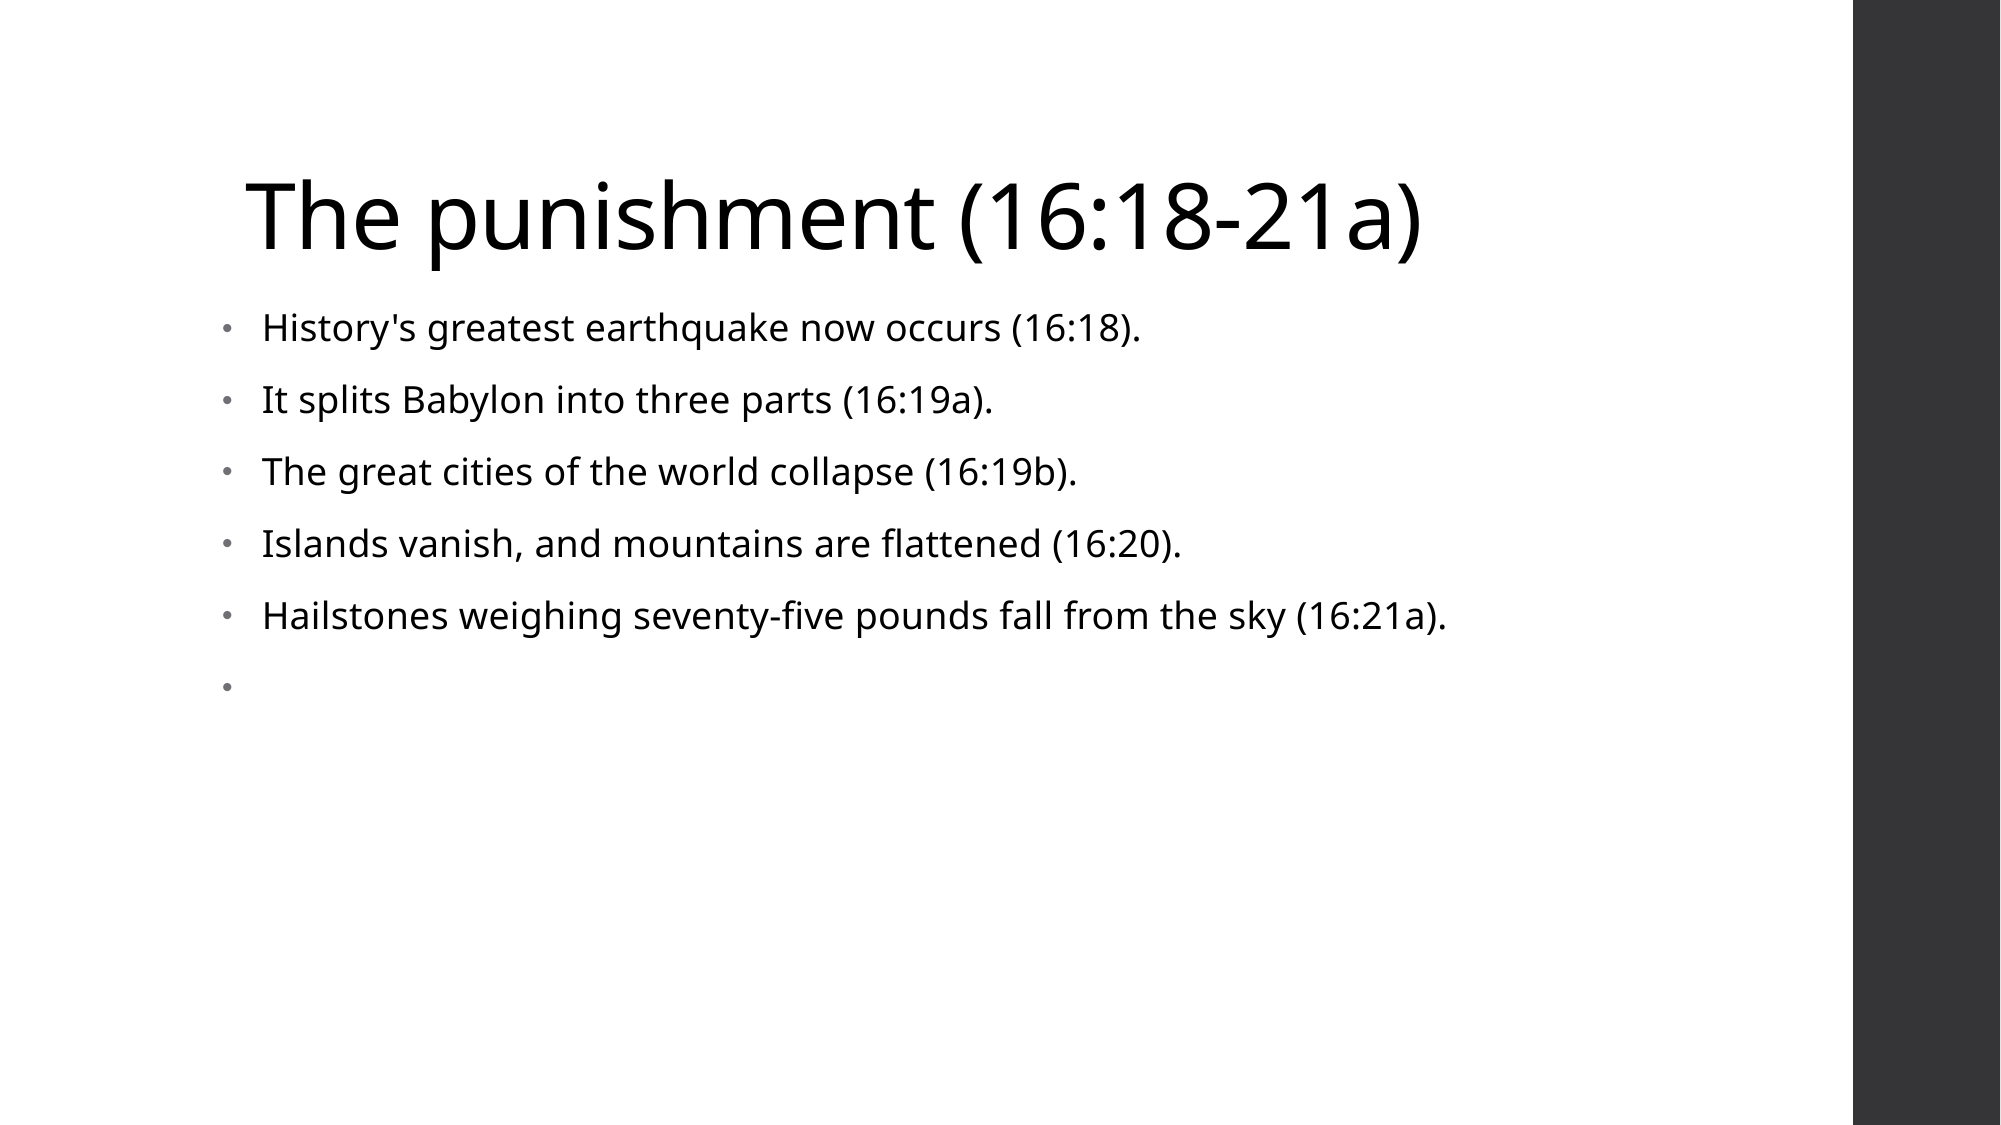

# The punishment (16:18-21a)
 History's greatest earthquake now occurs (16:18).
 It splits Babylon into three parts (16:19a).
 The great cities of the world collapse (16:19b).
 Islands vanish, and mountains are flattened (16:20).
 Hailstones weighing seventy-five pounds fall from the sky (16:21a).